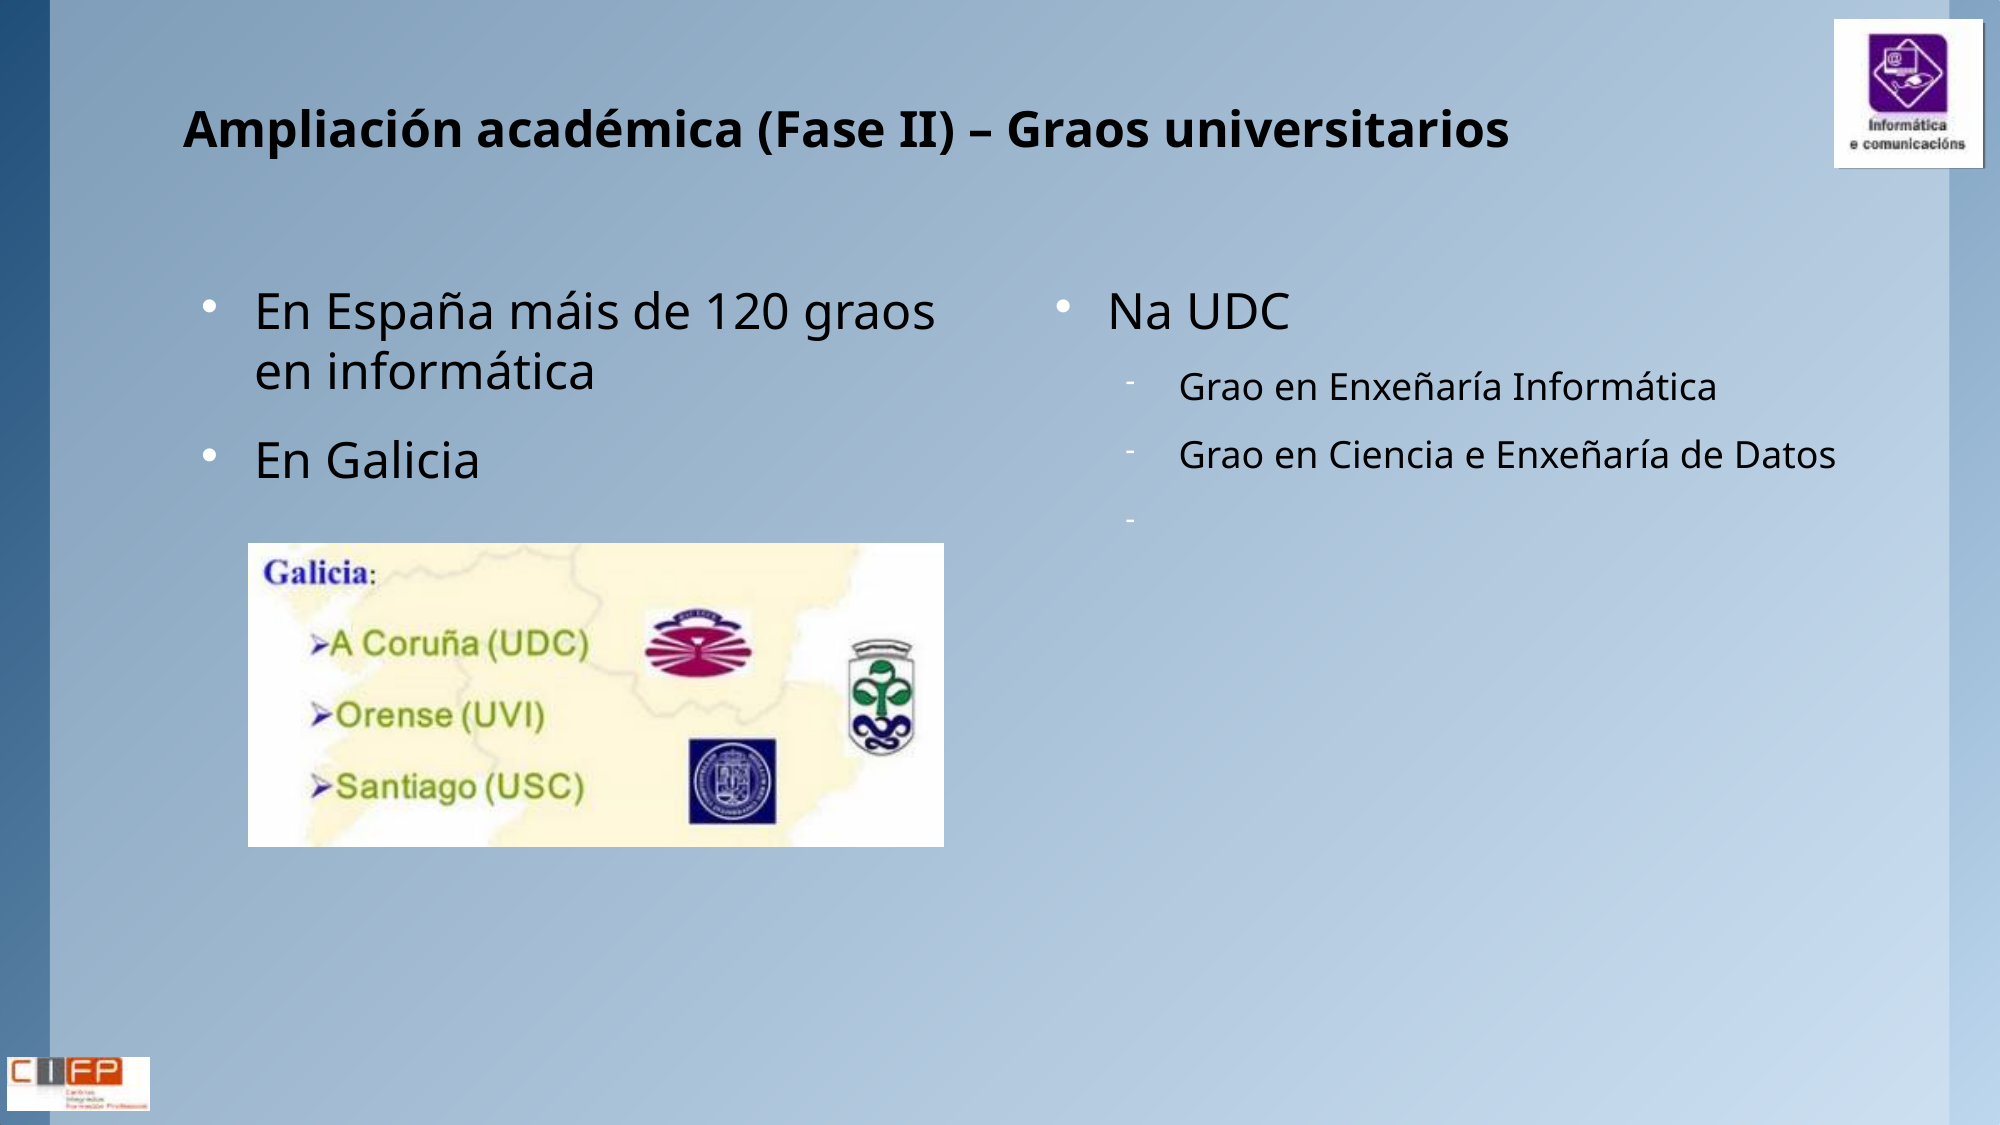

Ampliación académica (Fase II) – Graos universitarios
En España máis de 120 graos en informática
En Galicia
Na UDC
Grao en Enxeñaría Informática
Grao en Ciencia e Enxeñaría de Datos